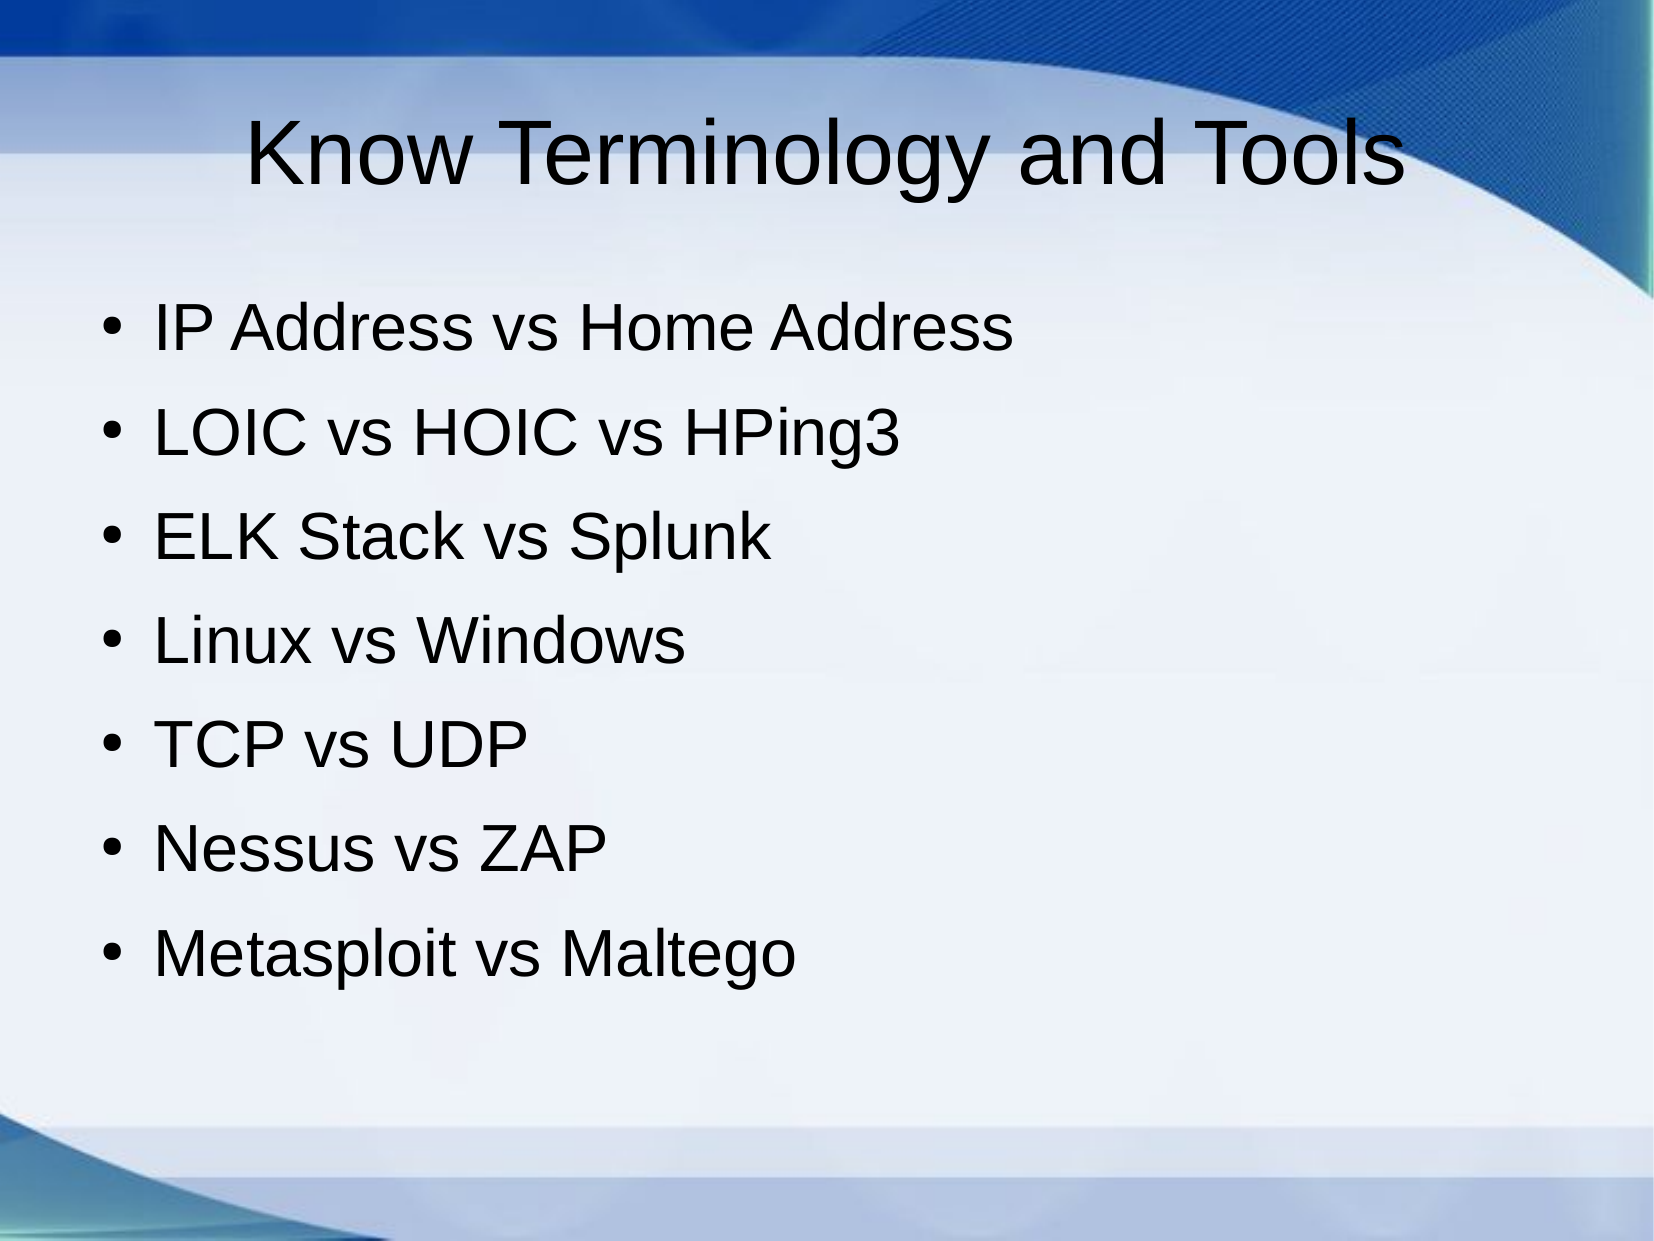

# Know Terminology and Tools
IP Address vs Home Address
LOIC vs HOIC vs HPing3
ELK Stack vs Splunk
Linux vs Windows
TCP vs UDP
Nessus vs ZAP
Metasploit vs Maltego